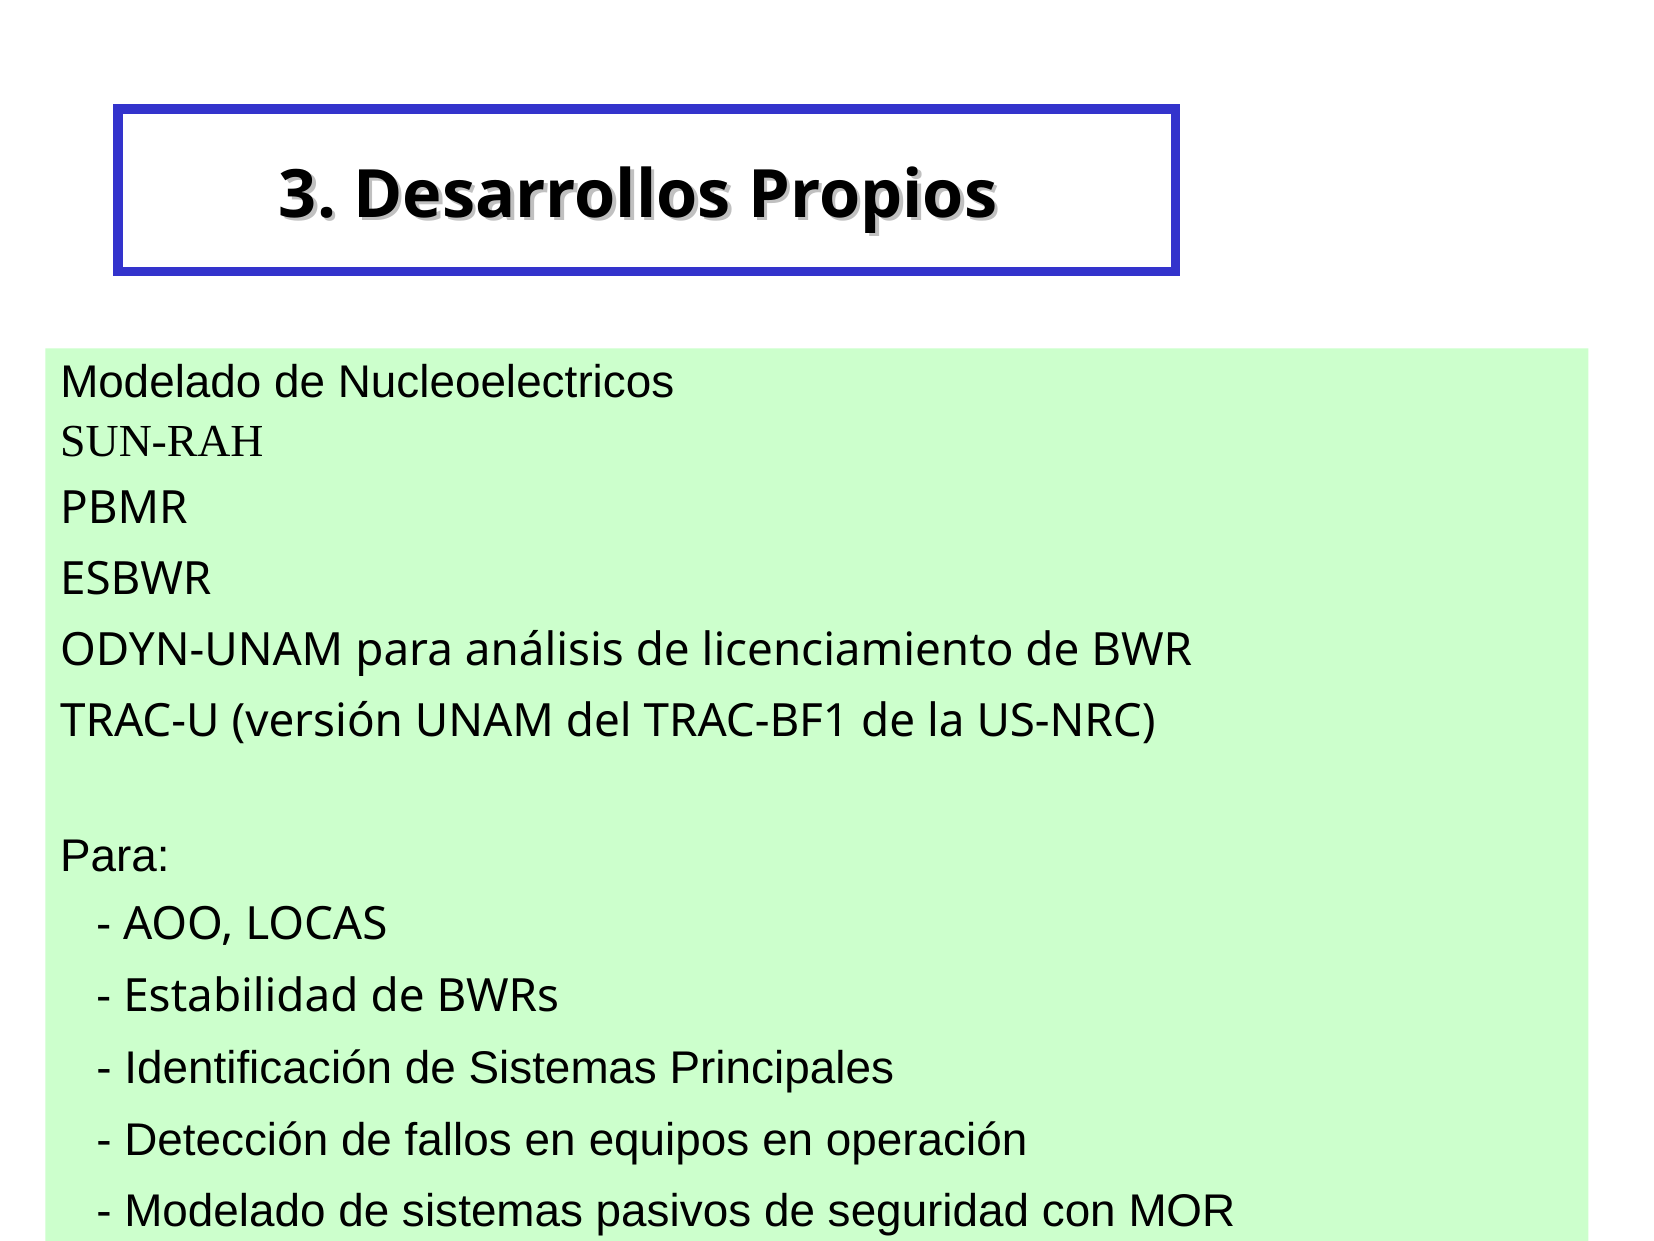

3. Desarrollos Propios
Modelado de Nucleoelectricos
SUN-RAH
PBMR
ESBWR
ODYN-UNAM para análisis de licenciamiento de BWR
TRAC-U (versión UNAM del TRAC-BF1 de la US-NRC)
Para:
 - AOO, LOCAS
 - Estabilidad de BWRs
 - Identificación de Sistemas Principales
 - Detección de fallos en equipos en operación
 - Modelado de sistemas pasivos de seguridad con MOR